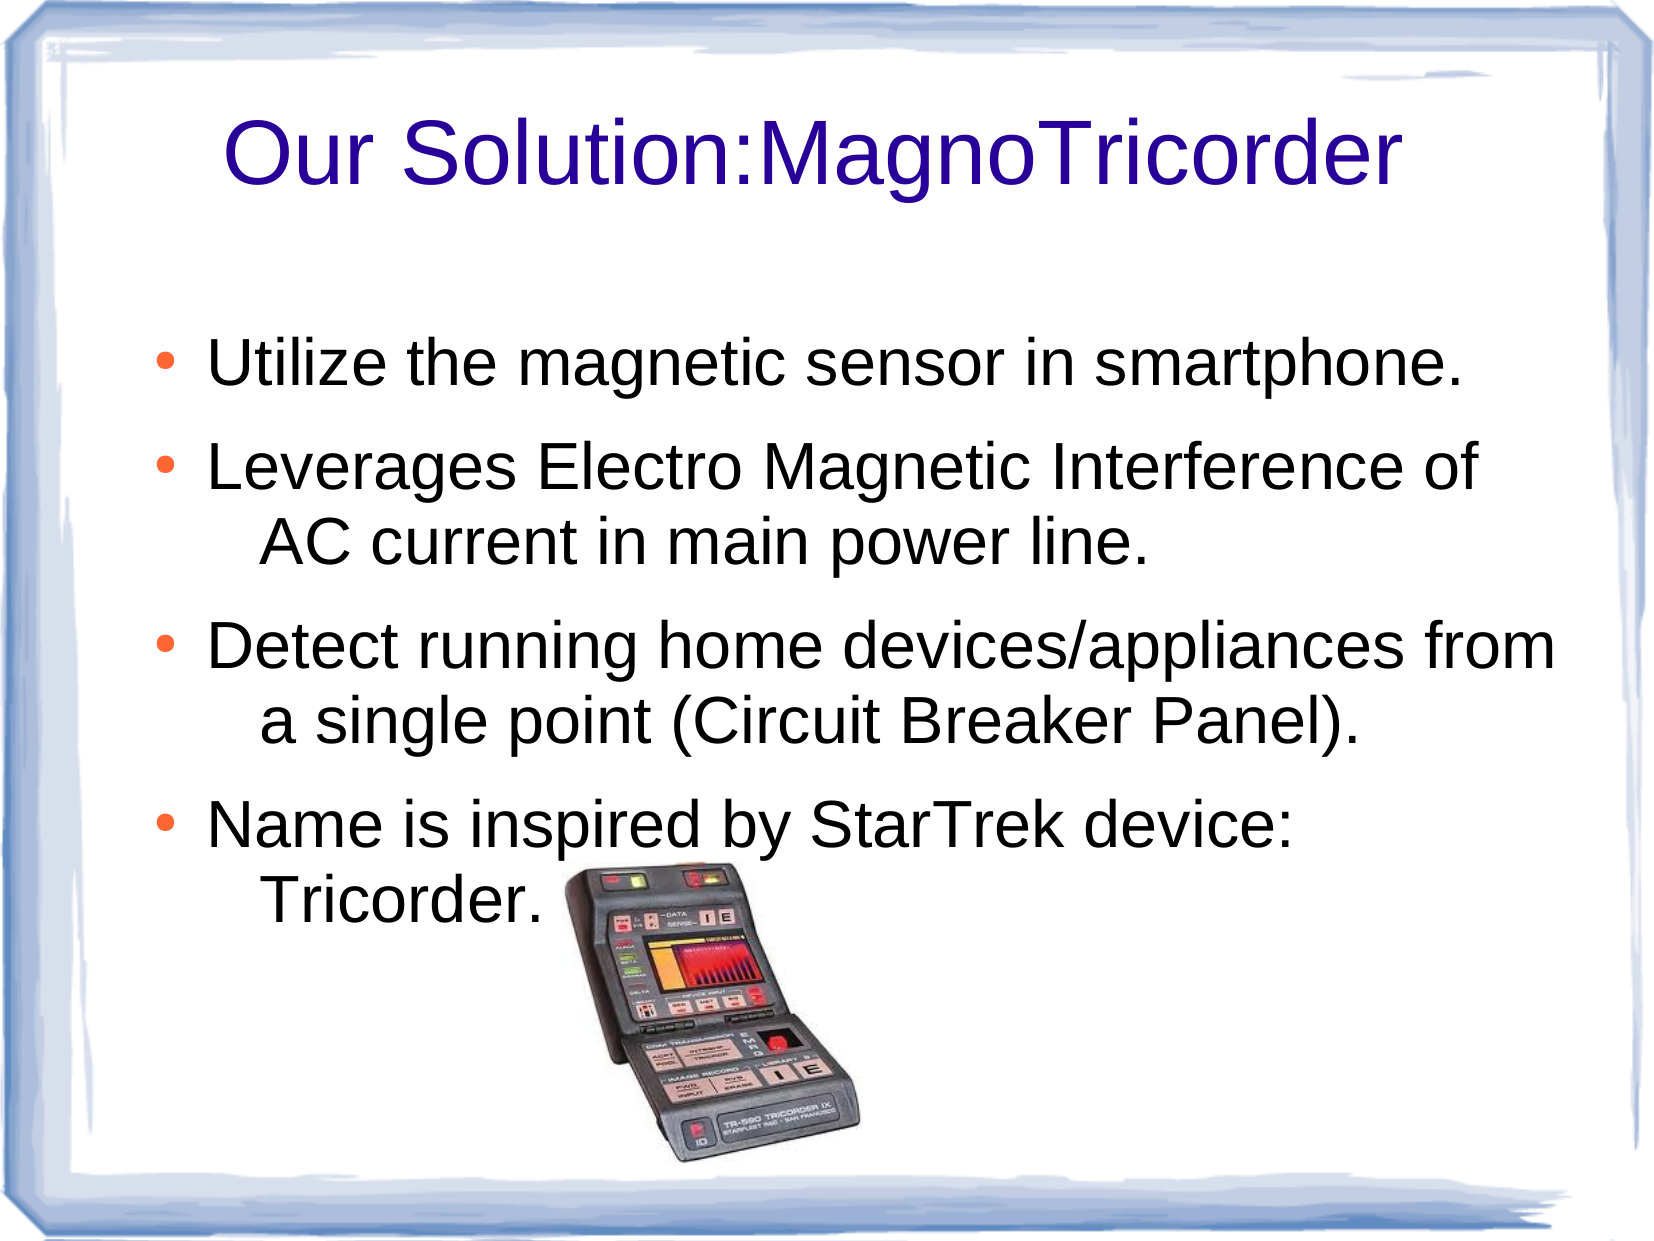

# Our Solution:MagnoTricorder
Utilize the magnetic sensor in smartphone.
Leverages Electro Magnetic Interference of AC current in main power line.
Detect running home devices/appliances from a single point (Circuit Breaker Panel).
Name is inspired by StarTrek device: Tricorder.